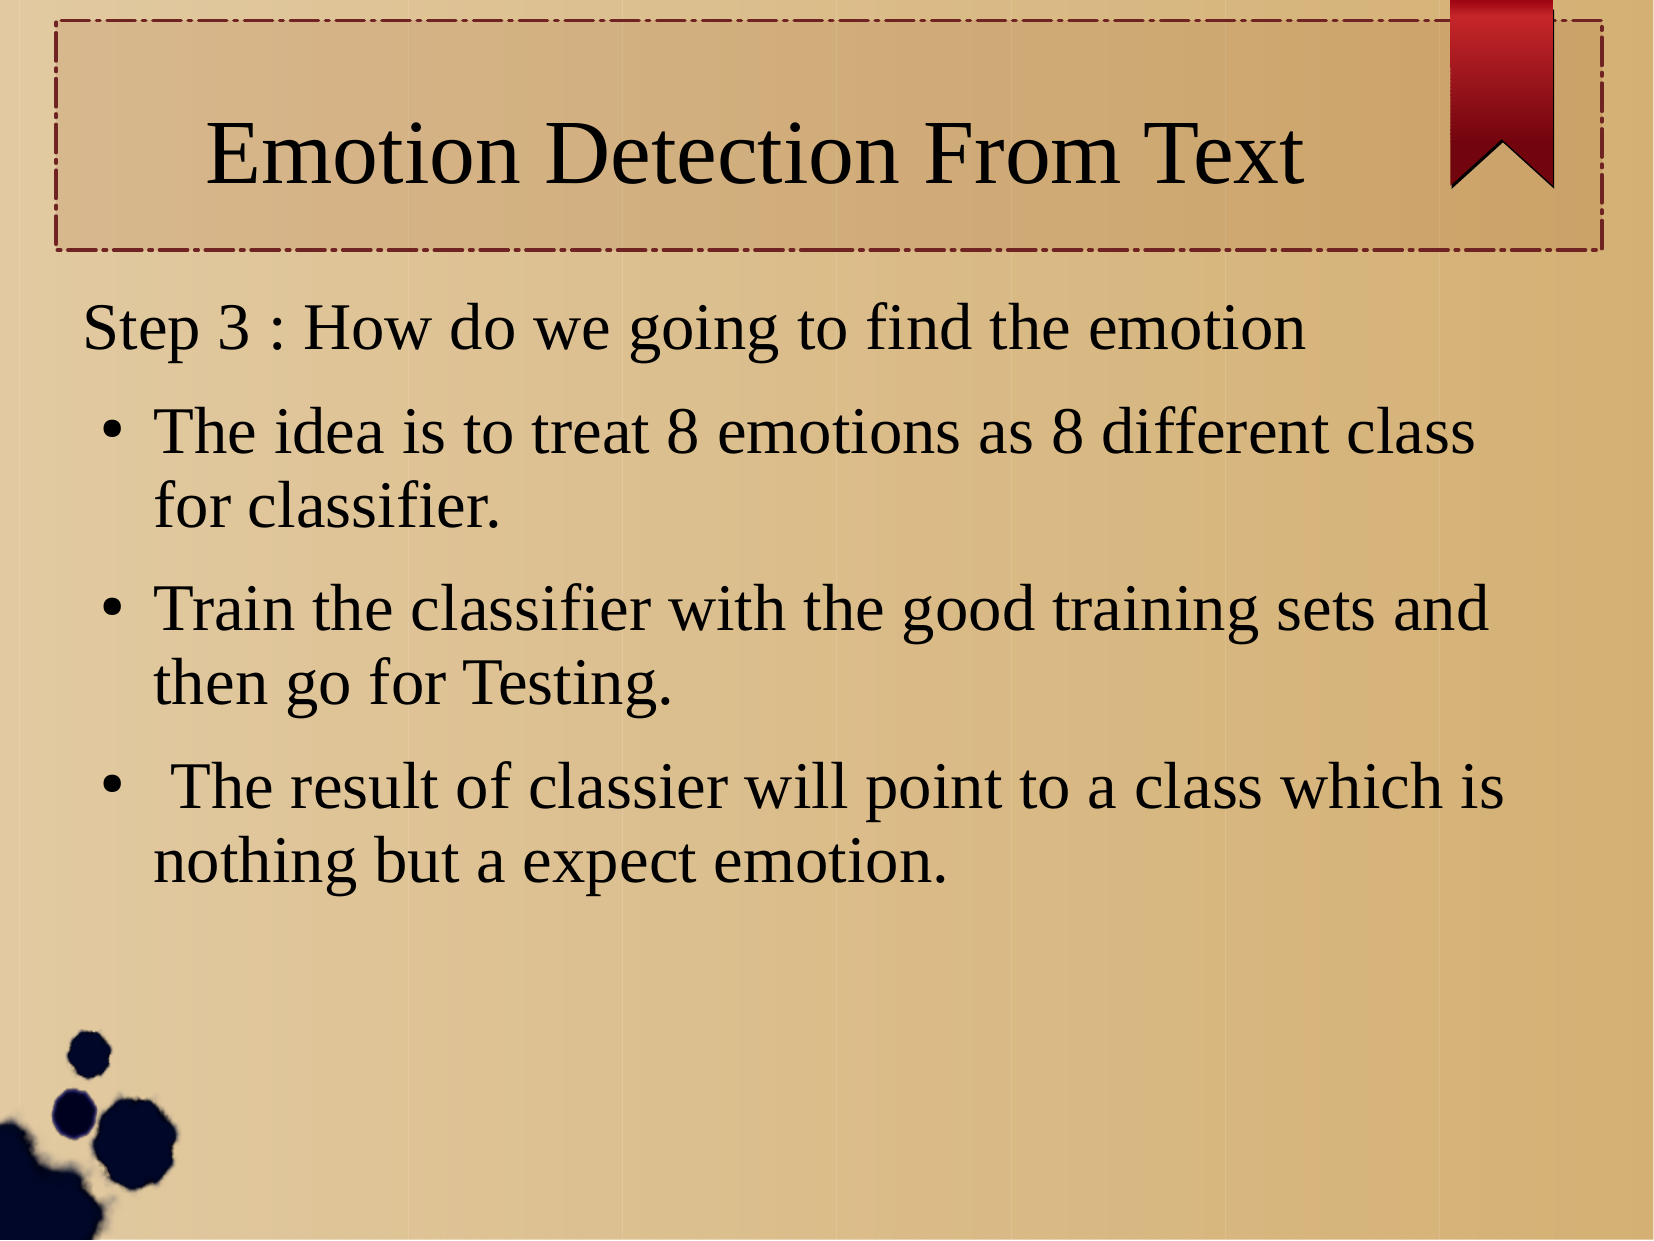

# Emotion Detection From Text
Step 3 : How do we going to find the emotion
The idea is to treat 8 emotions as 8 different class for classifier.
Train the classifier with the good training sets and then go for Testing.
 The result of classier will point to a class which is nothing but a expect emotion.